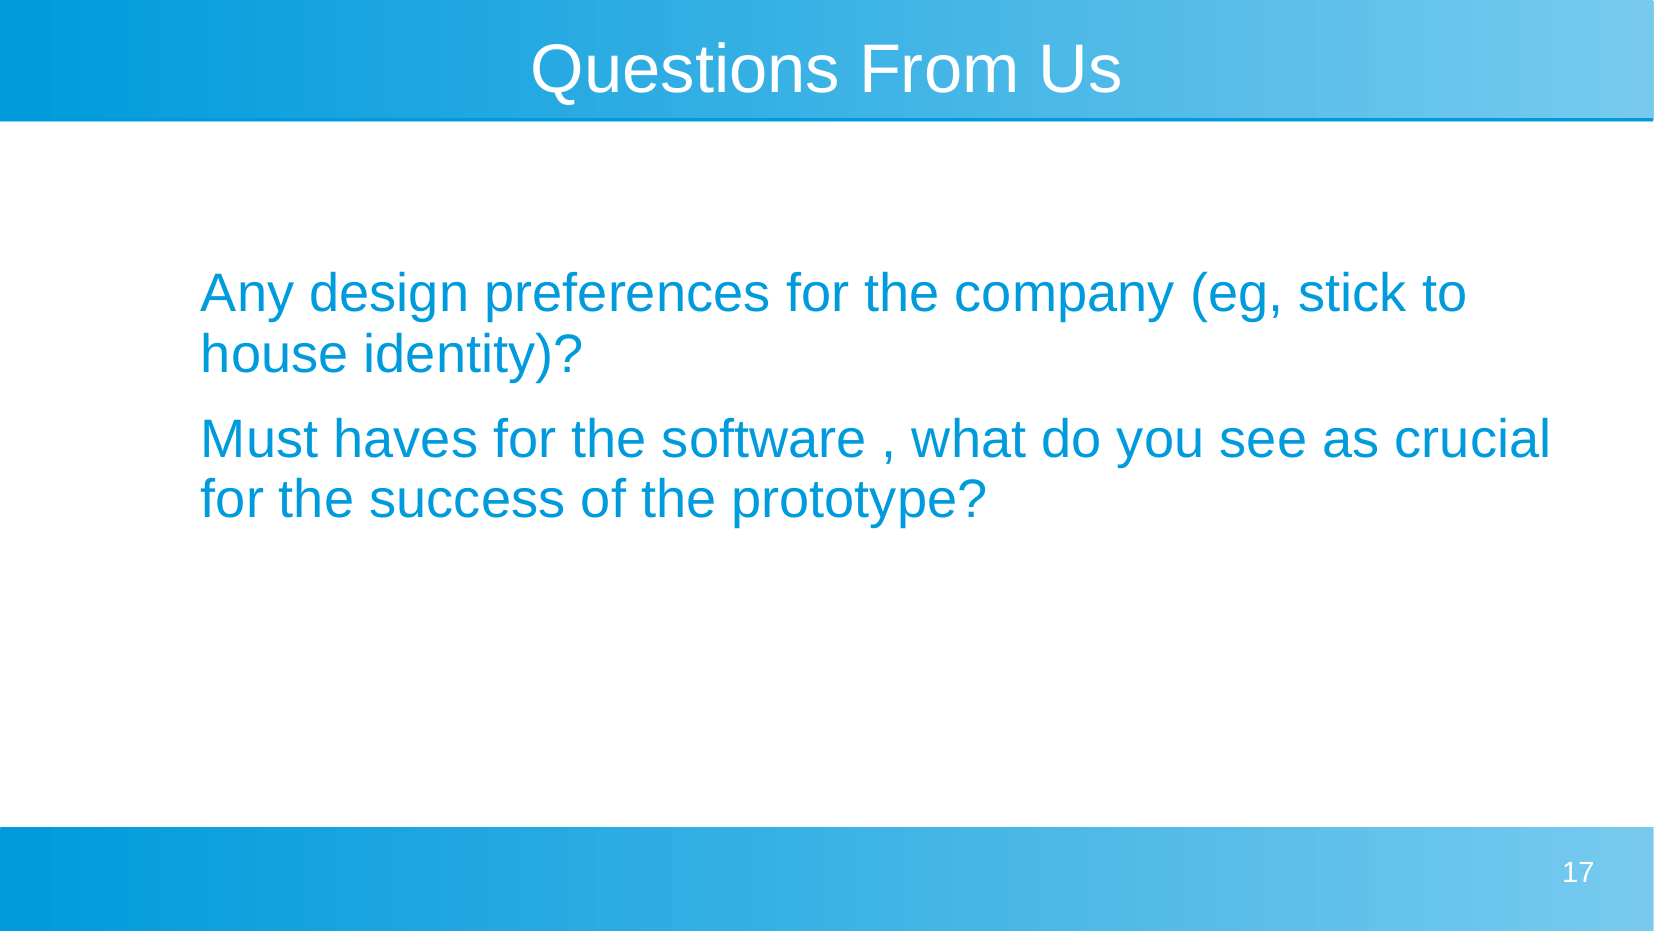

# Questions From Us
Any design preferences for the company (eg, stick to house identity)?
Must haves for the software , what do you see as crucial for the success of the prototype?
17